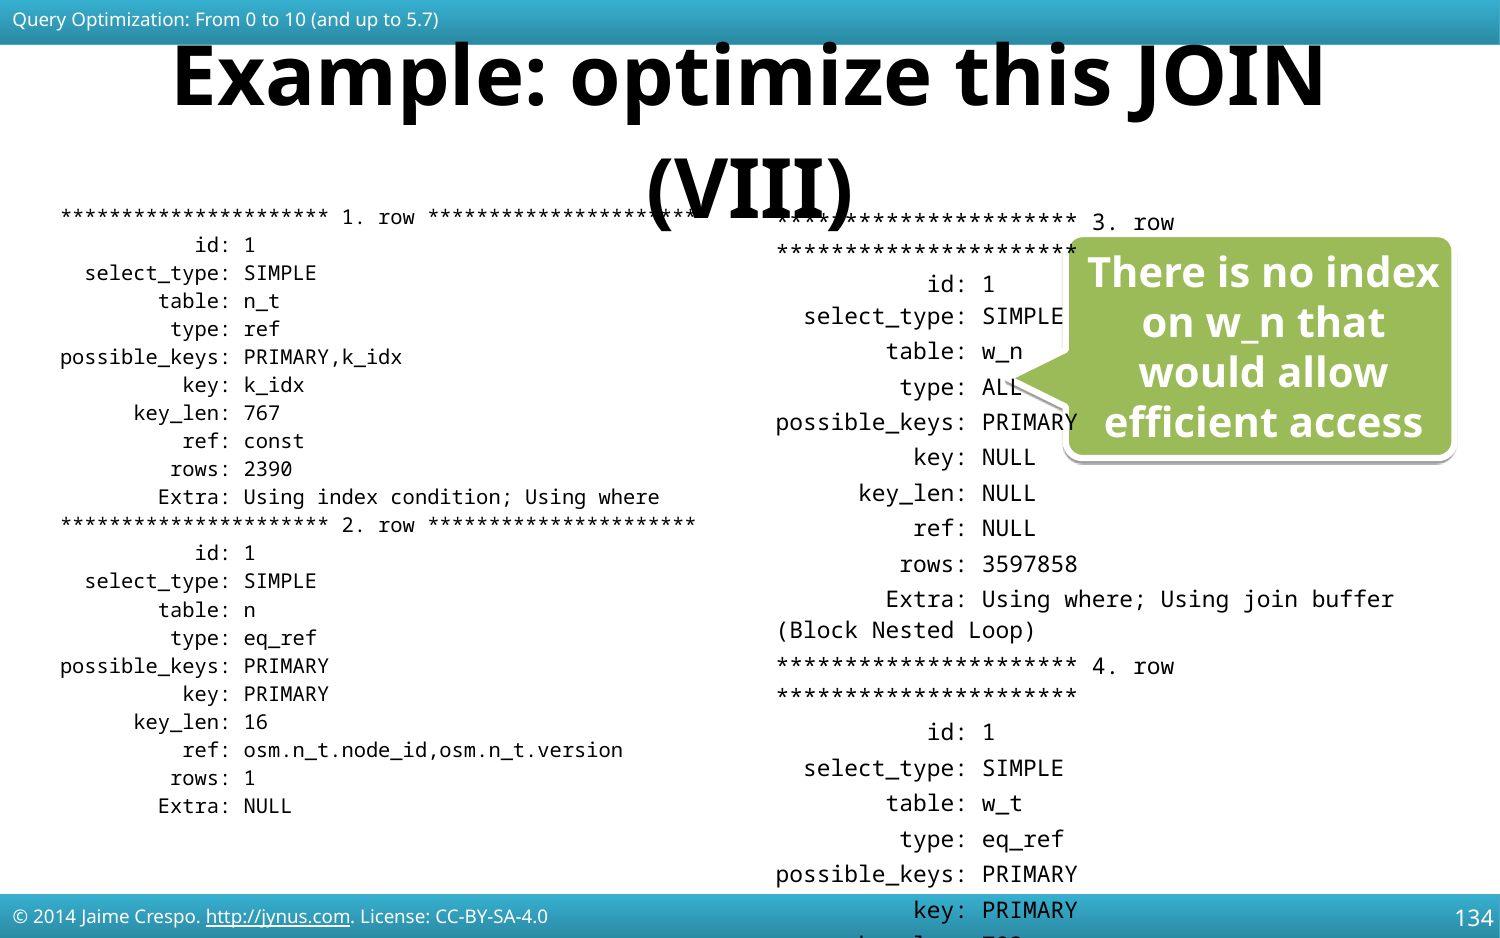

# Example: optimize this JOIN (VIII)
********************** 3. row **********************
 id: 1
 select_type: SIMPLE
 table: w_n
 type: ALL
possible_keys: PRIMARY
 key: NULL
 key_len: NULL
 ref: NULL
 rows: 3597858
 Extra: Using where; Using join buffer (Block Nested Loop)
********************** 4. row **********************
 id: 1
 select_type: SIMPLE
 table: w_t
 type: eq_ref
possible_keys: PRIMARY
 key: PRIMARY
 key_len: 783
 ref: osm.w_n.way_id,osm.w_n.version,const
 rows: 1
 Extra: Using where; Using index
4 rows in set (0.00 sec)
********************** 1. row **********************
 id: 1
 select_type: SIMPLE
 table: n_t
 type: ref
possible_keys: PRIMARY,k_idx
 key: k_idx
 key_len: 767
 ref: const
 rows: 2390
 Extra: Using index condition; Using where
********************** 2. row **********************
 id: 1
 select_type: SIMPLE
 table: n
 type: eq_ref
possible_keys: PRIMARY
 key: PRIMARY
 key_len: 16
 ref: osm.n_t.node_id,osm.n_t.version
 rows: 1
 Extra: NULL
There is no index on w_n that would allow efficient access